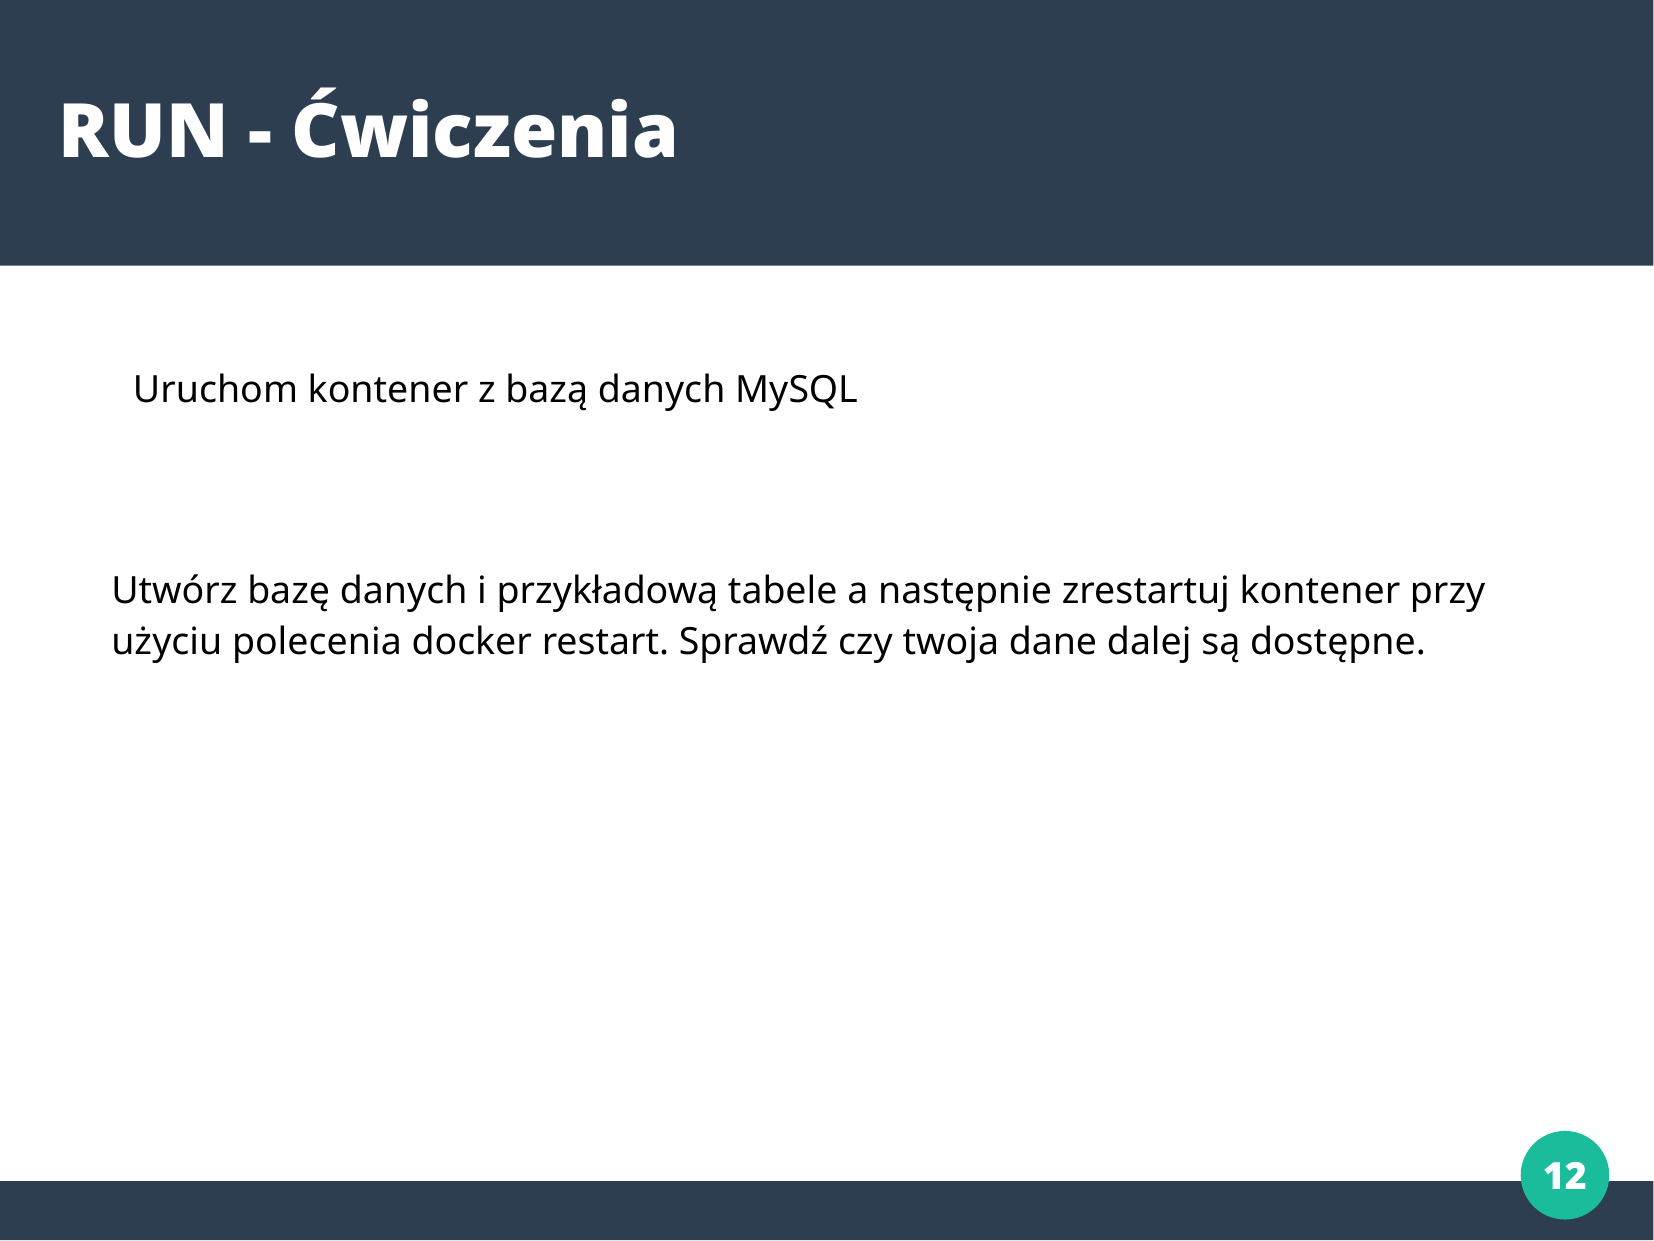

# RUN - Ćwiczenia
Uruchom kontener z bazą danych MySQL
Utwórz bazę danych i przykładową tabele a następnie zrestartuj kontener przy użyciu polecenia docker restart. Sprawdź czy twoja dane dalej są dostępne.
12